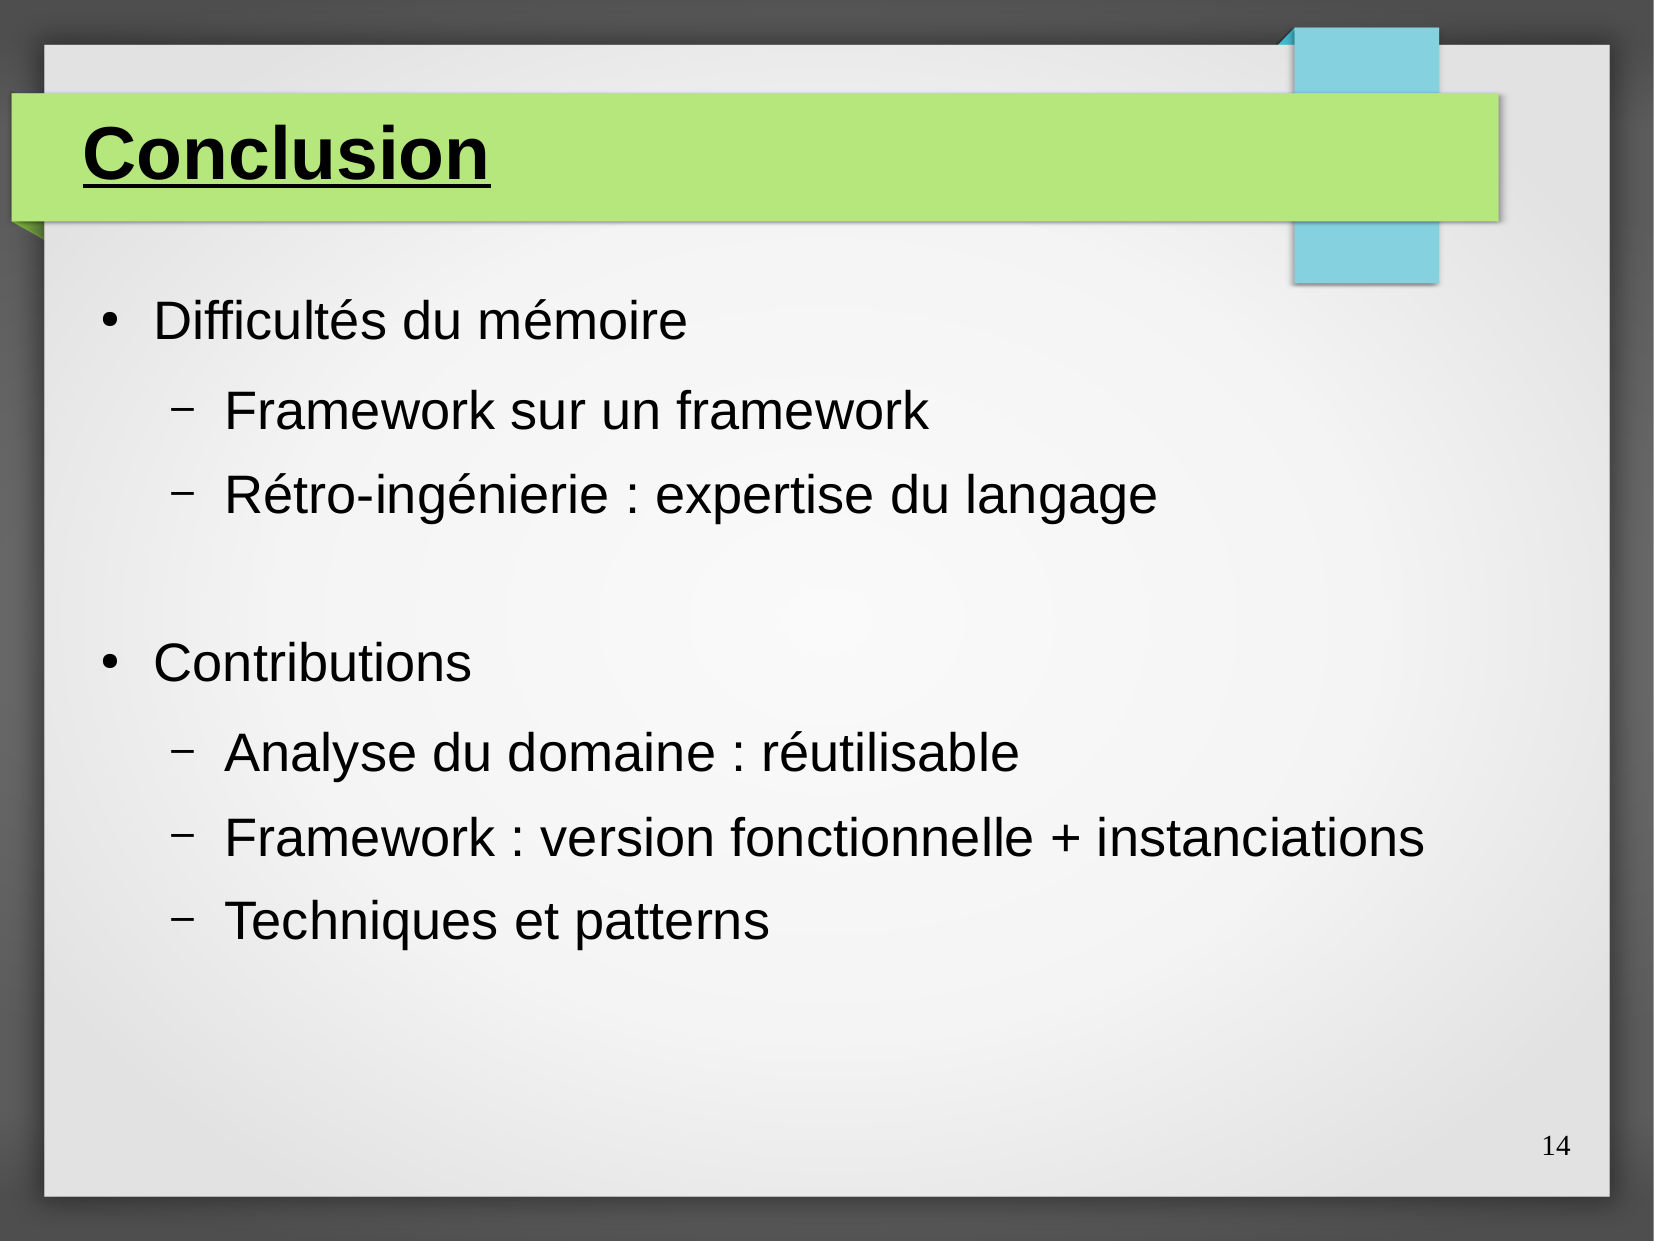

# Conclusion
Difficultés du mémoire
Framework sur un framework
Rétro-ingénierie : expertise du langage
Contributions
Analyse du domaine : réutilisable
Framework : version fonctionnelle + instanciations
Techniques et patterns
14